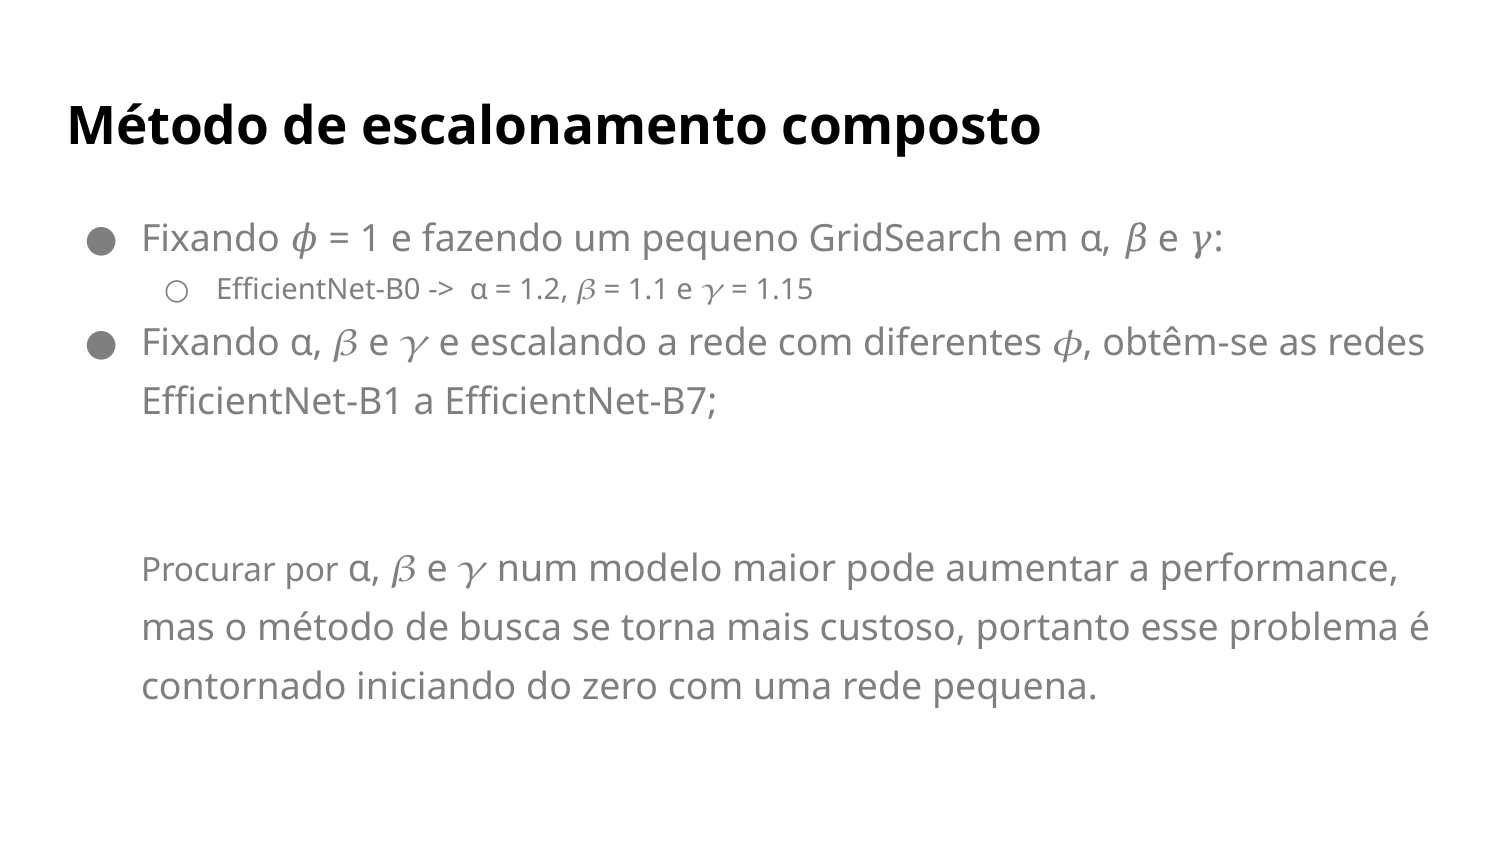

# Método de escalonamento composto
Fixando 𝜙 = 1 e fazendo um pequeno GridSearch em ⍺, 𝛽 e 𝛾:
EfficientNet-B0 -> ⍺ = 1.2, 𝛽 = 1.1 e 𝛾 = 1.15
Fixando ⍺, 𝛽 e 𝛾 e escalando a rede com diferentes 𝜙, obtêm-se as redes EfficientNet-B1 a EfficientNet-B7;
Procurar por ⍺, 𝛽 e 𝛾 num modelo maior pode aumentar a performance, mas o método de busca se torna mais custoso, portanto esse problema é contornado iniciando do zero com uma rede pequena.